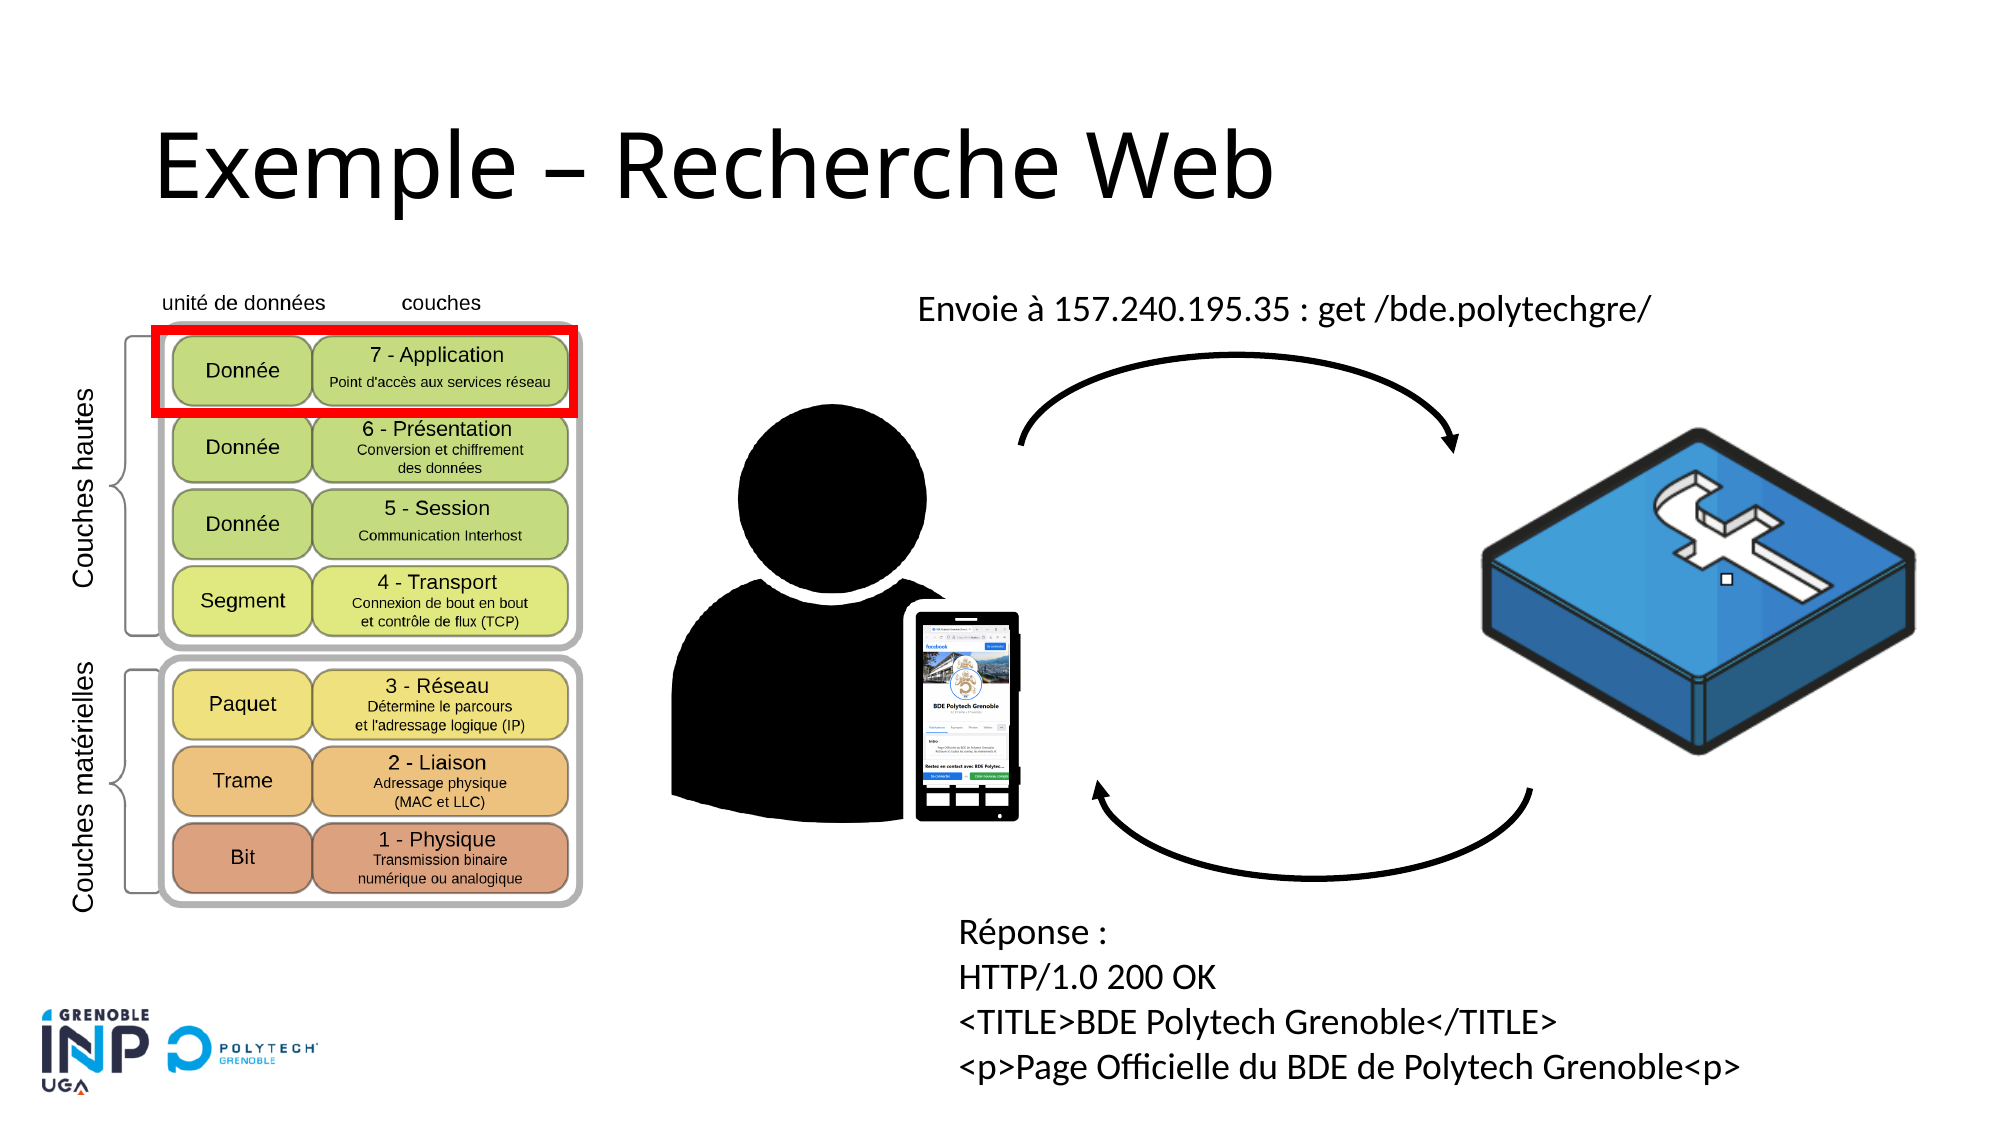

# Exemple – Recherche Web
Envoie à 157.240.195.35 : get /bde.polytechgre/
Réponse :
HTTP/1.0 200 OK
<TITLE>BDE Polytech Grenoble</TITLE>
<p>Page Officielle du BDE de Polytech Grenoble<p>